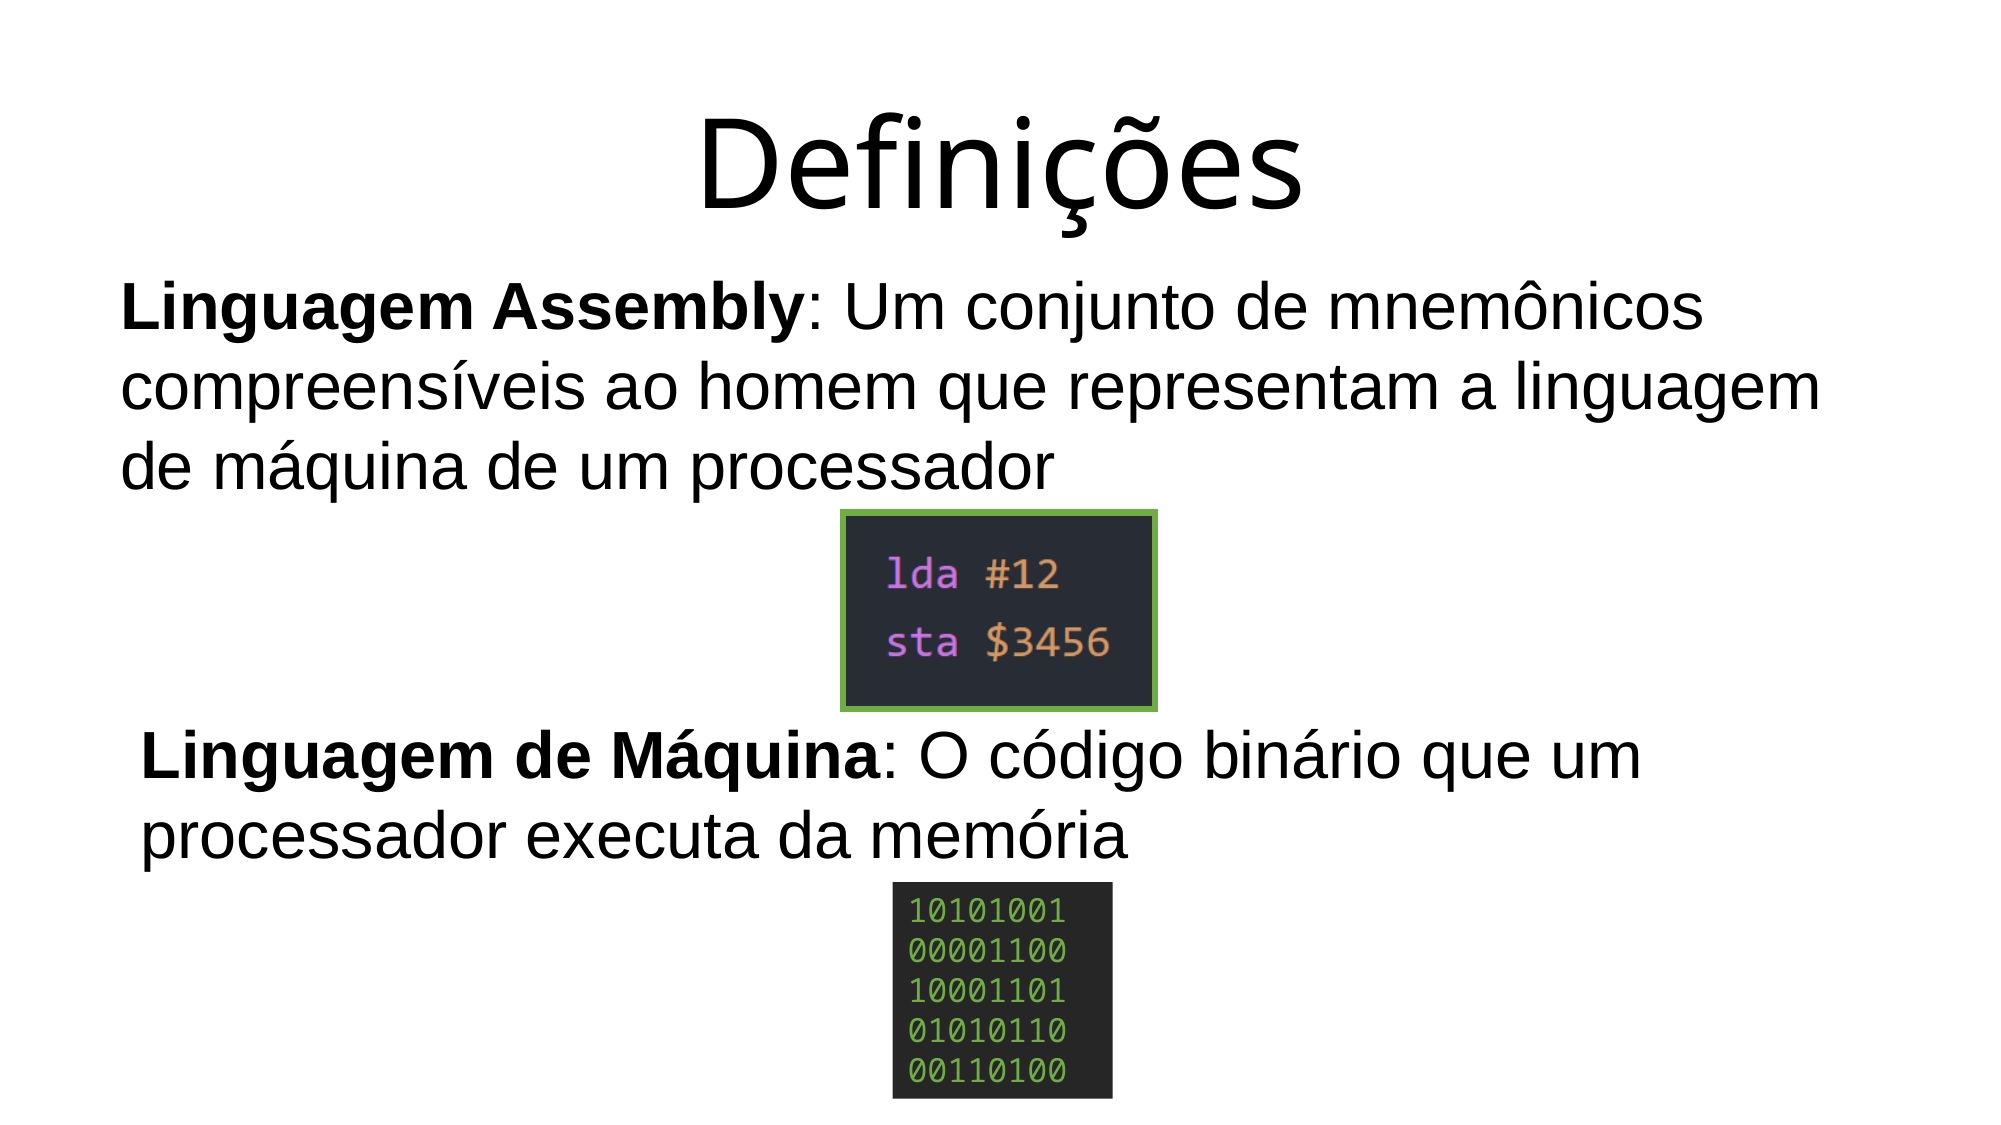

# Definições
Linguagem Assembly: Um conjunto de mnemônicos compreensíveis ao homem que representam a linguagem de máquina de um processador
Linguagem de Máquina: O código binário que um processador executa da memória
10101001
00001100
10001101
01010110
00110100